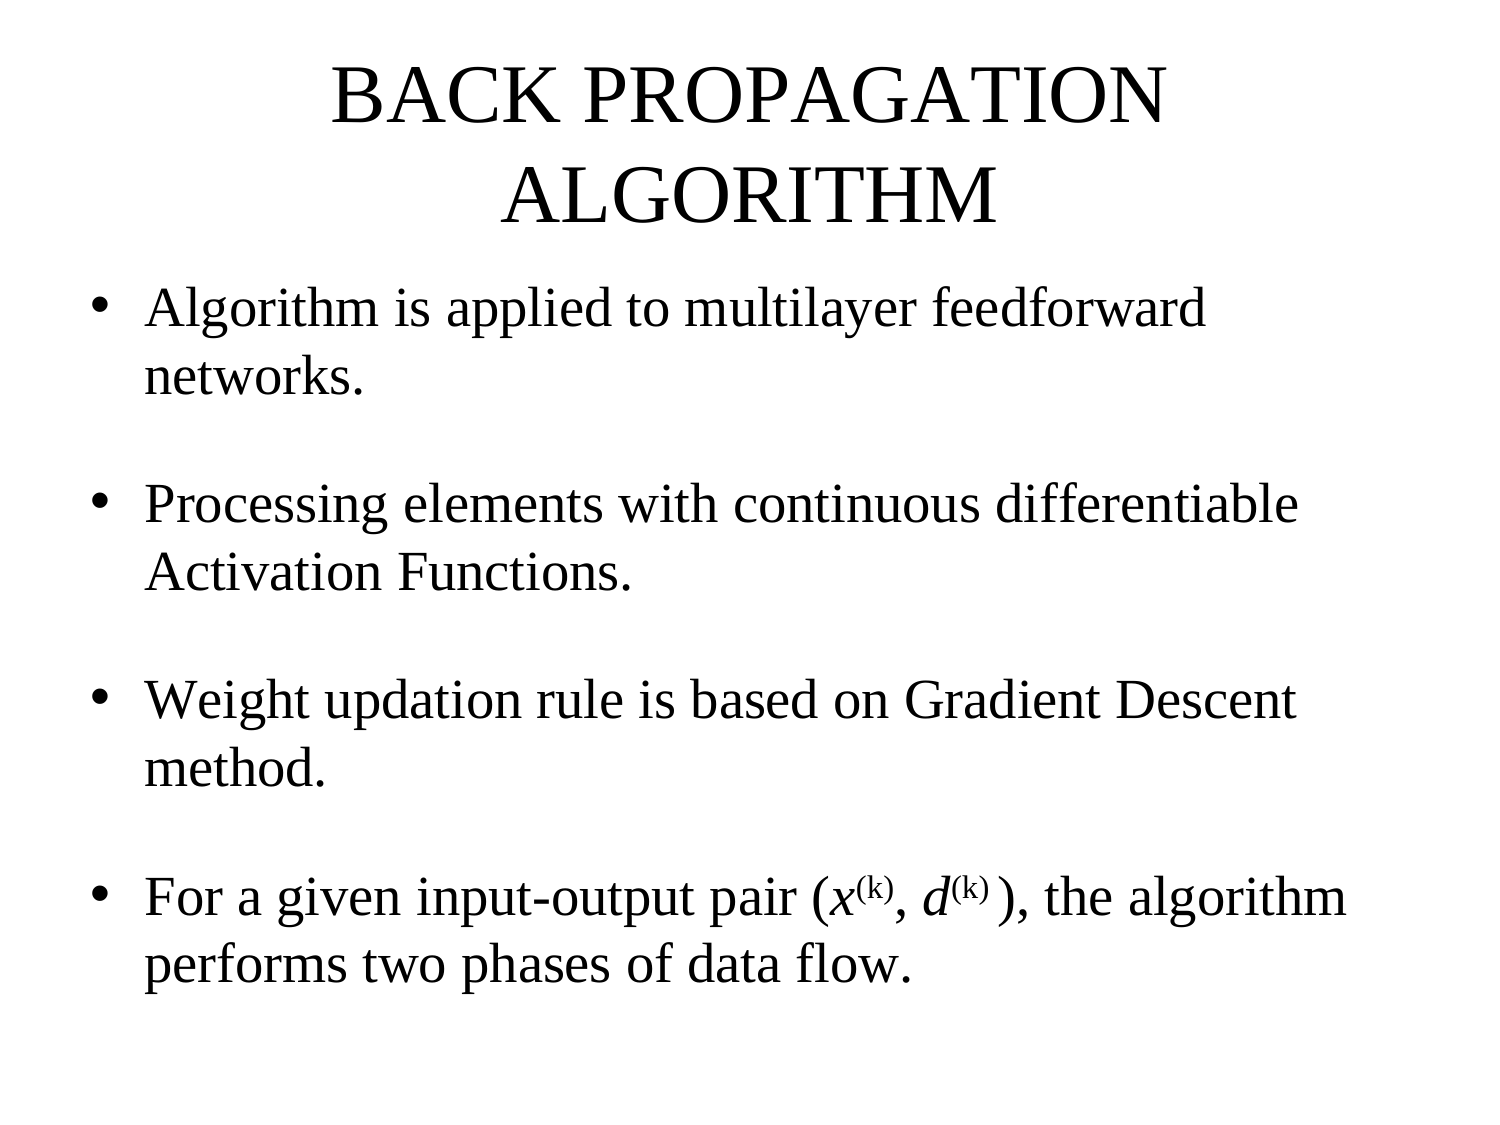

# BACK PROPAGATION ALGORITHM
Algorithm is applied to multilayer feedforward networks.
Processing elements with continuous differentiable Activation Functions.
Weight updation rule is based on Gradient Descent method.
For a given input-output pair (x(k), d(k) ), the algorithm performs two phases of data flow.